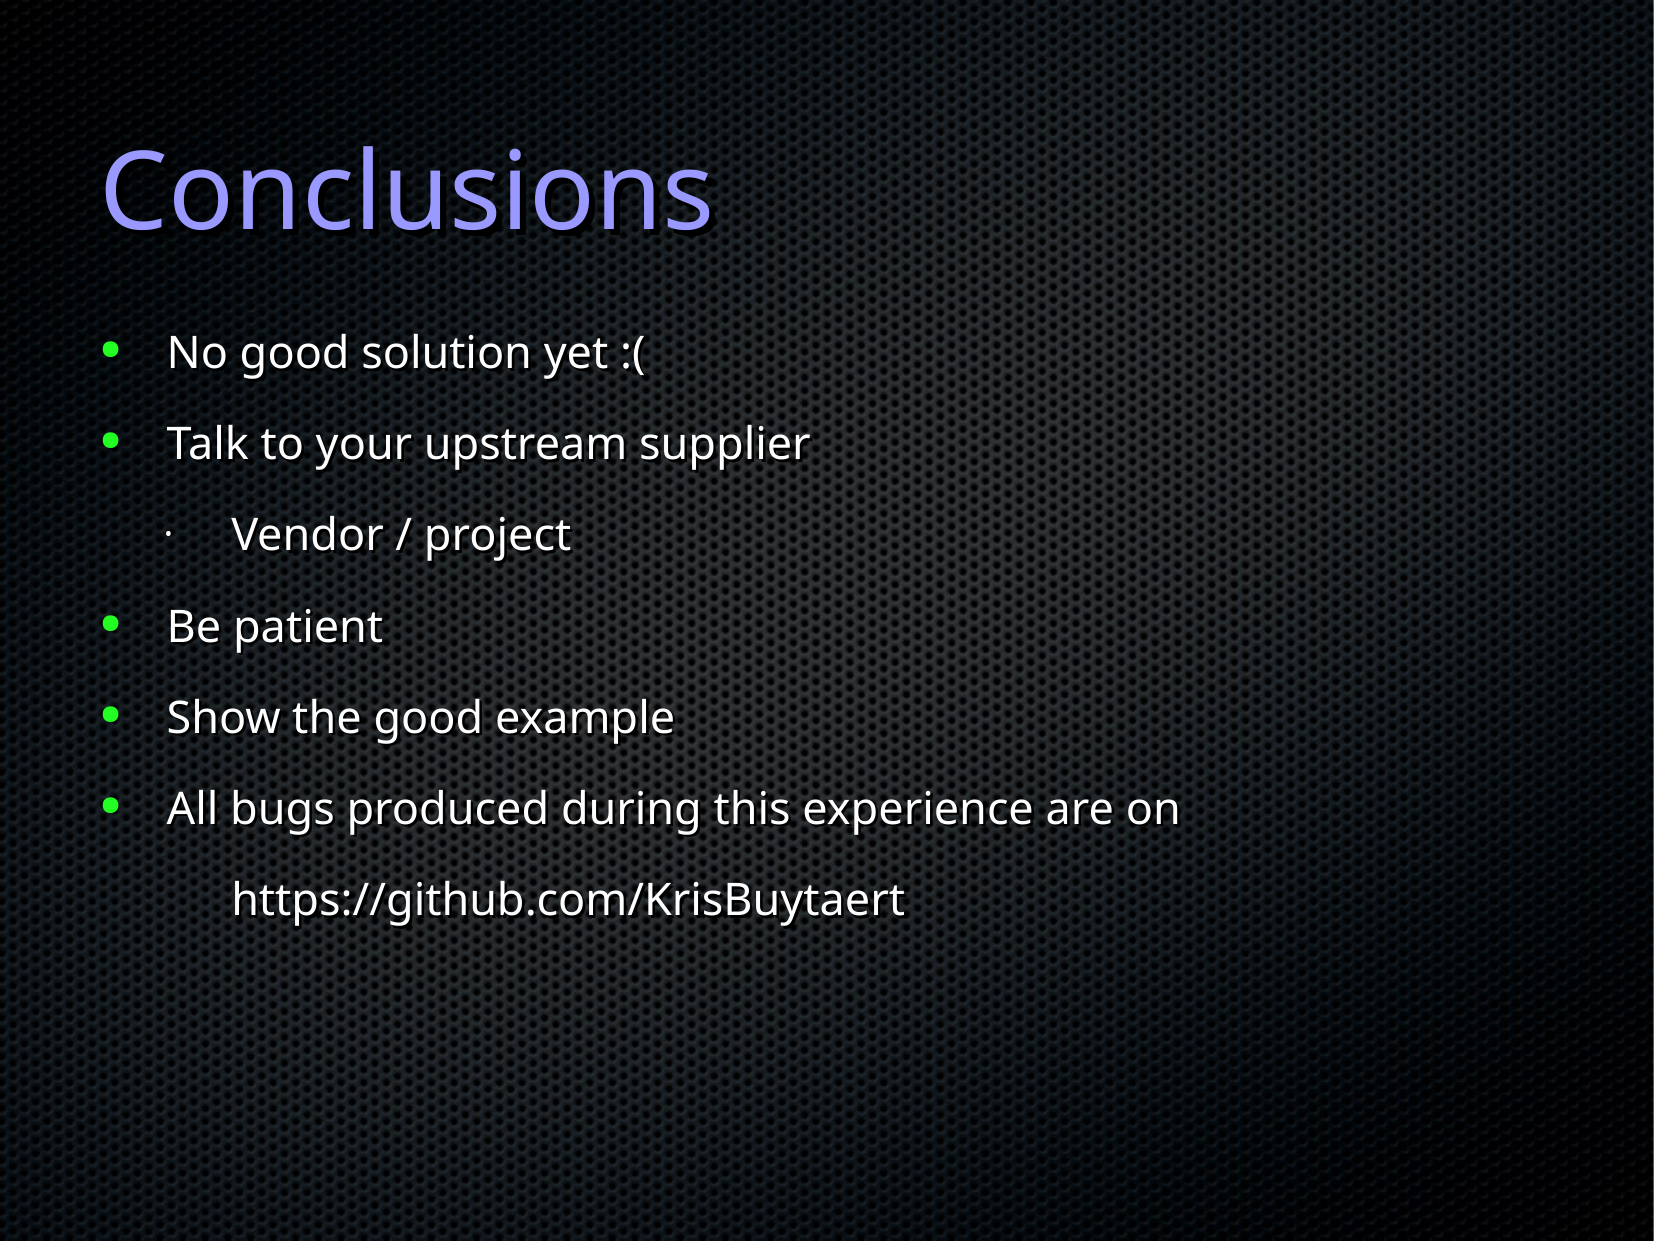

# Conclusions
No good solution yet :(
Talk to your upstream supplier
Vendor / project
Be patient
Show the good example
All bugs produced during this experience are on
https://github.com/KrisBuytaert